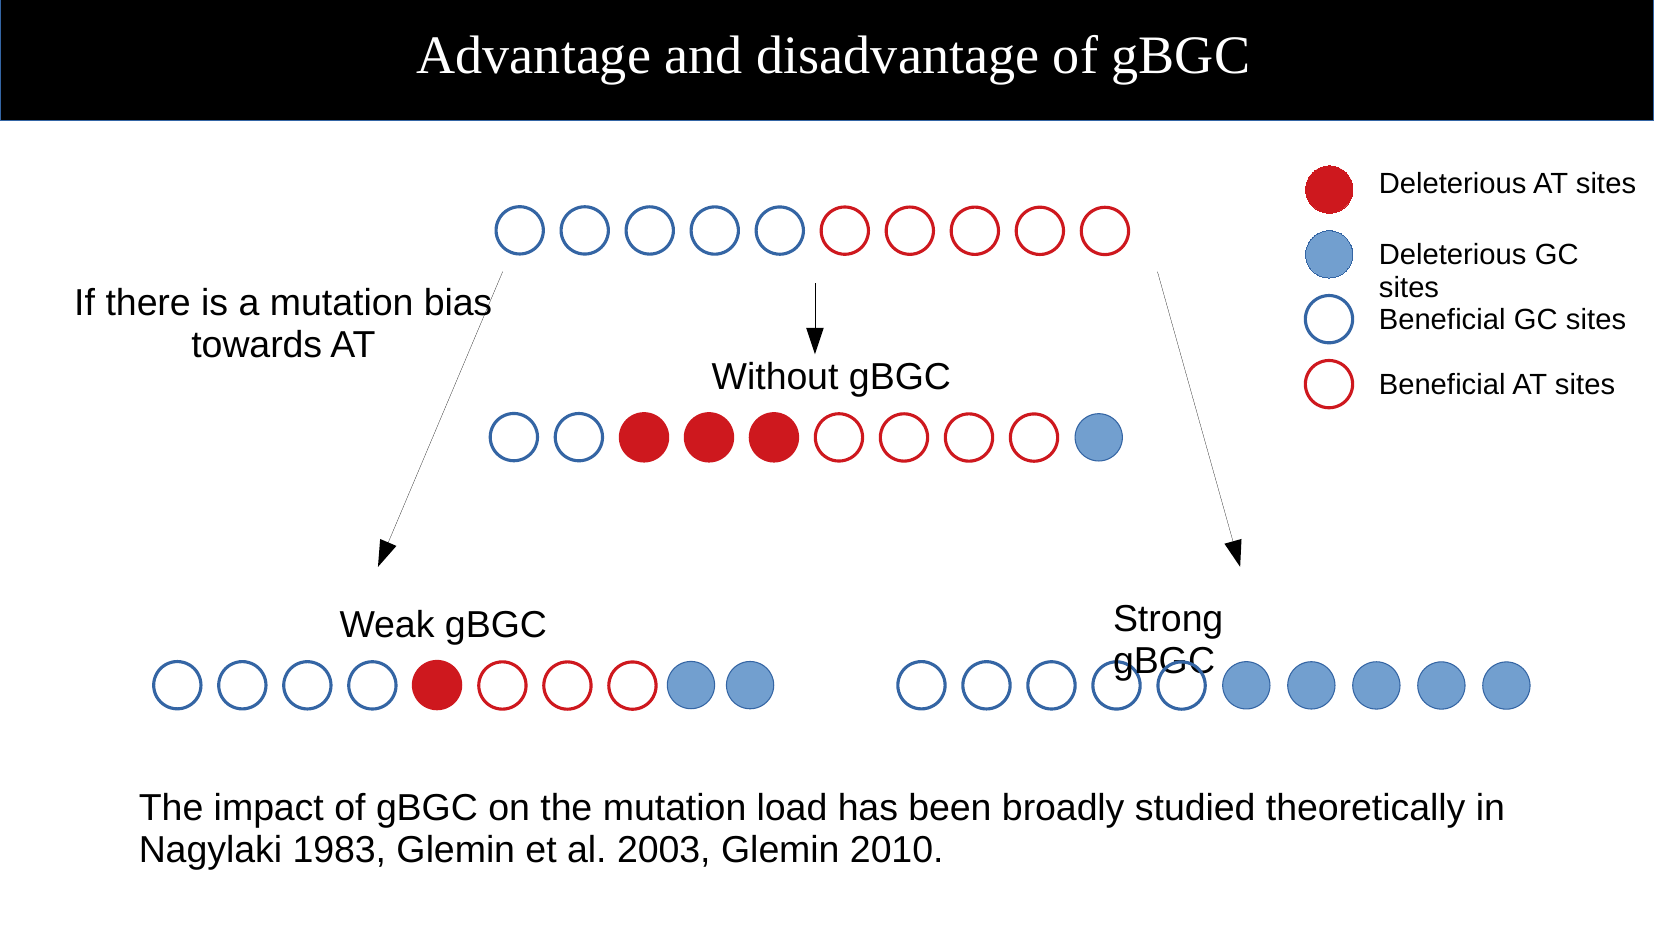

Advantage and disadvantage of gBGC
Deleterious AT sites
Deleterious GC sites
If there is a mutation bias towards AT
Beneficial GC sites
Without gBGC
Beneficial AT sites
Strong gBGC
Weak gBGC
The impact of gBGC on the mutation load has been broadly studied theoretically in Nagylaki 1983, Glemin et al. 2003, Glemin 2010.